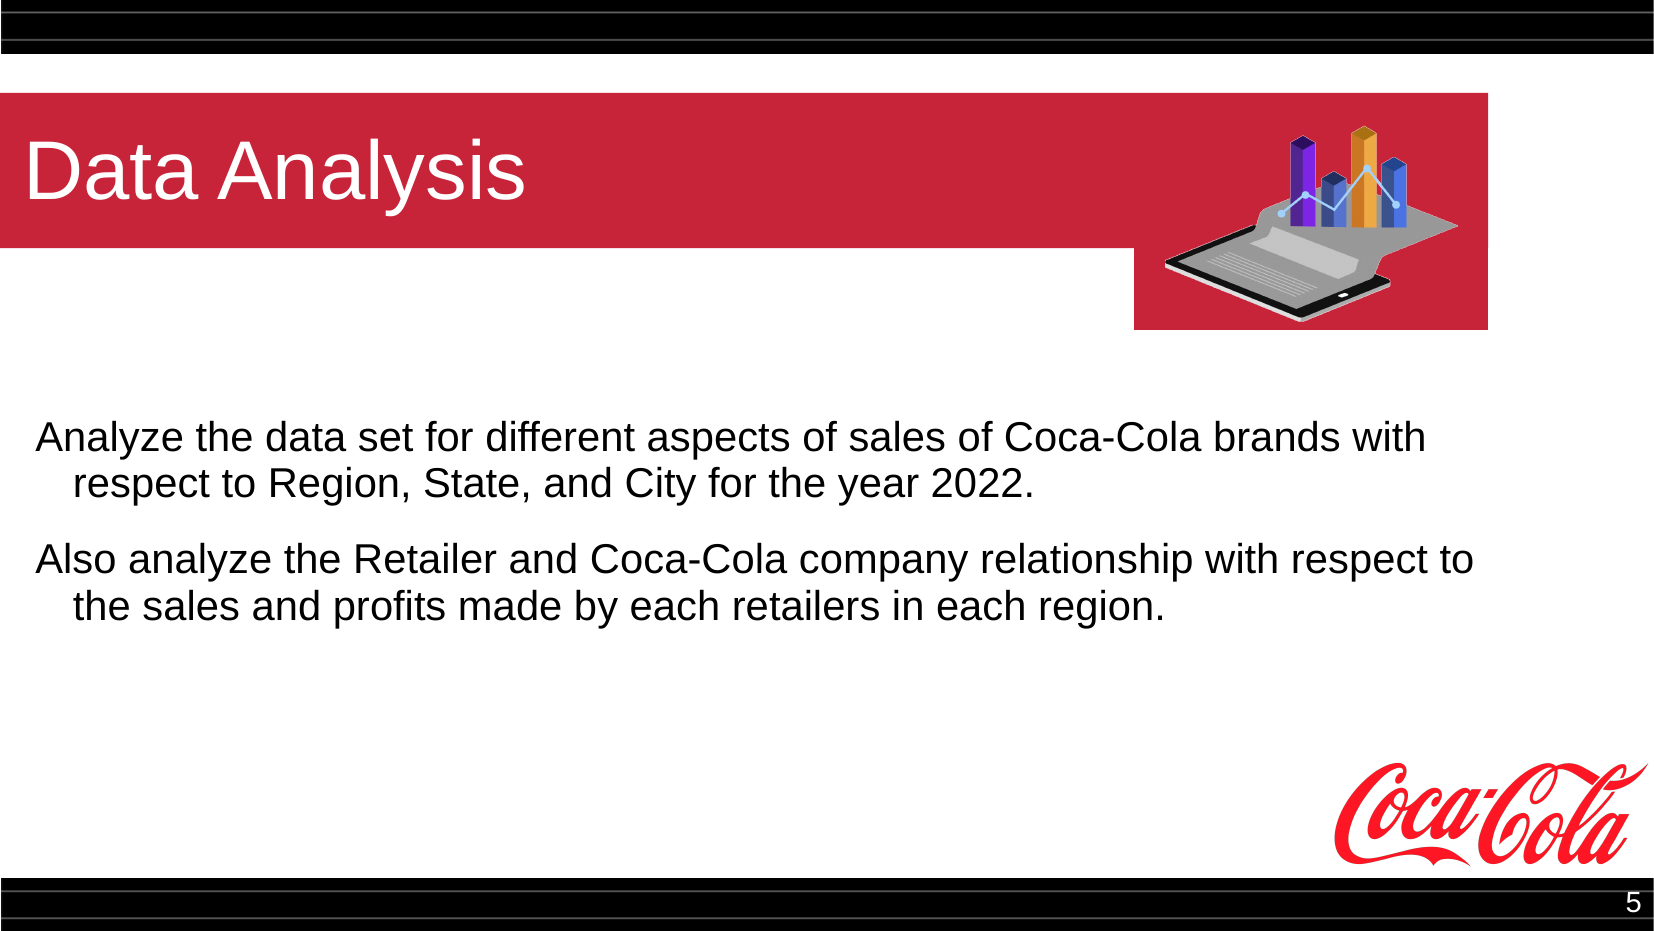

# Data Analysis
Analyze the data set for different aspects of sales of Coca-Cola brands with respect to Region, State, and City for the year 2022.
Also analyze the Retailer and Coca-Cola company relationship with respect to the sales and profits made by each retailers in each region.